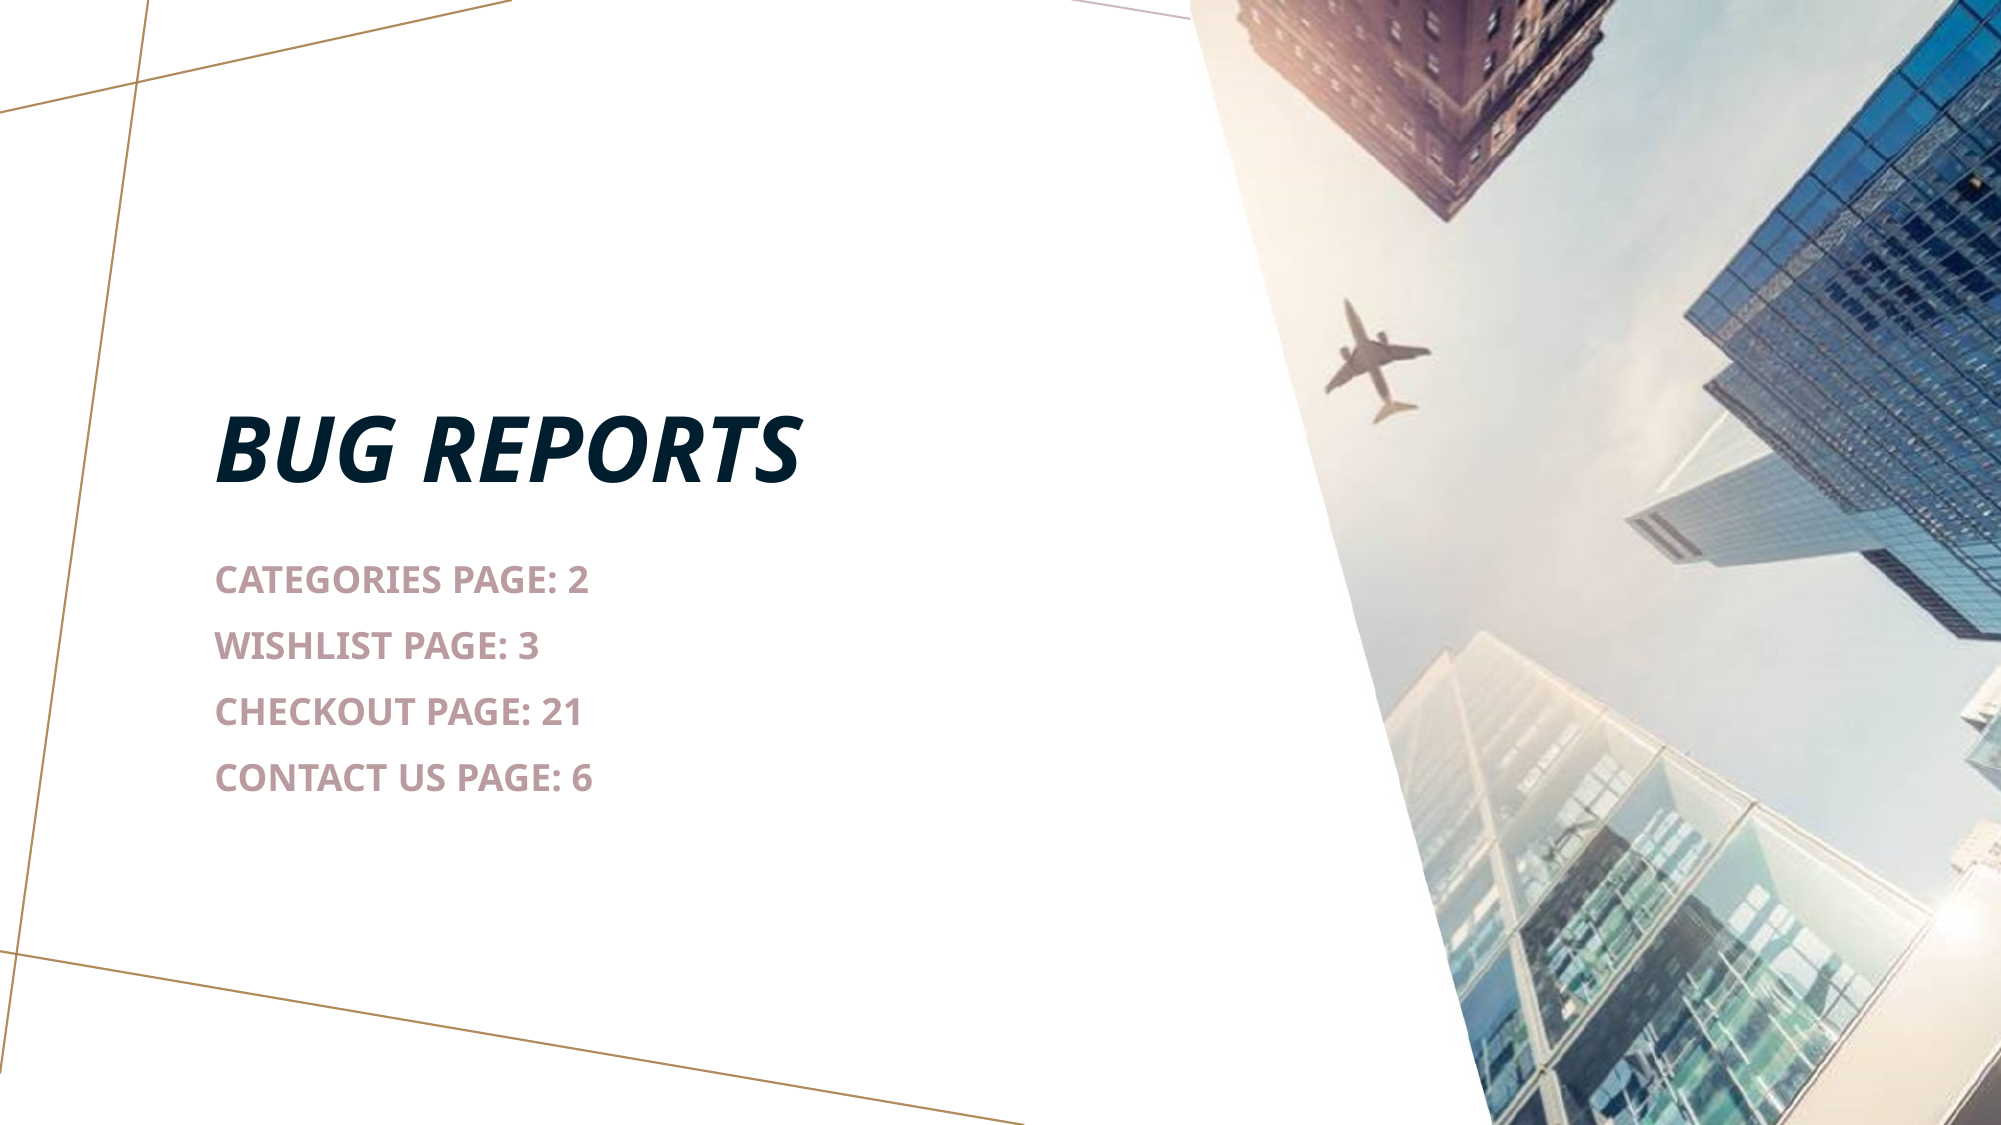

# Bug Reports
Categories page: 2
Wishlist page: 3
Checkout page: 21
Contact us page: 6